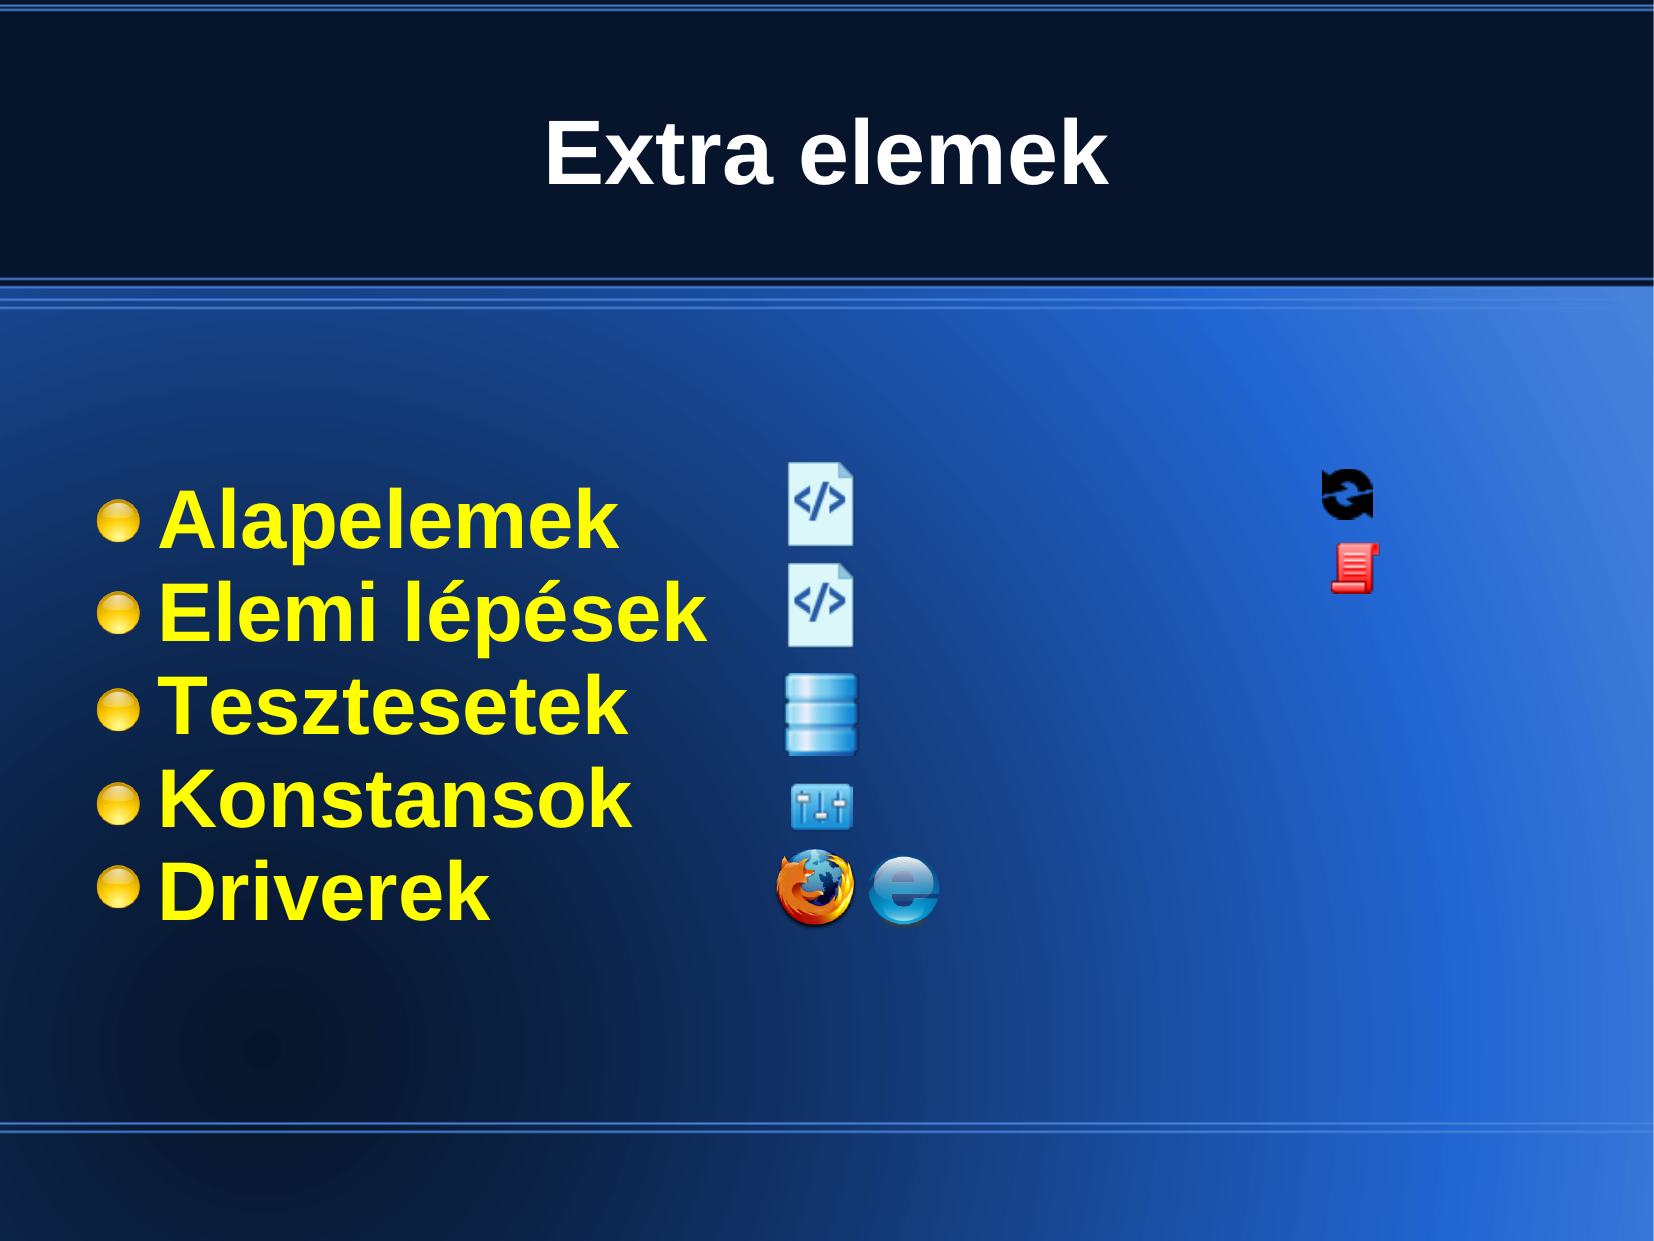

# Extra elemek
Alapelemek
Elemi lépések
Tesztesetek
Konstansok
Driverek